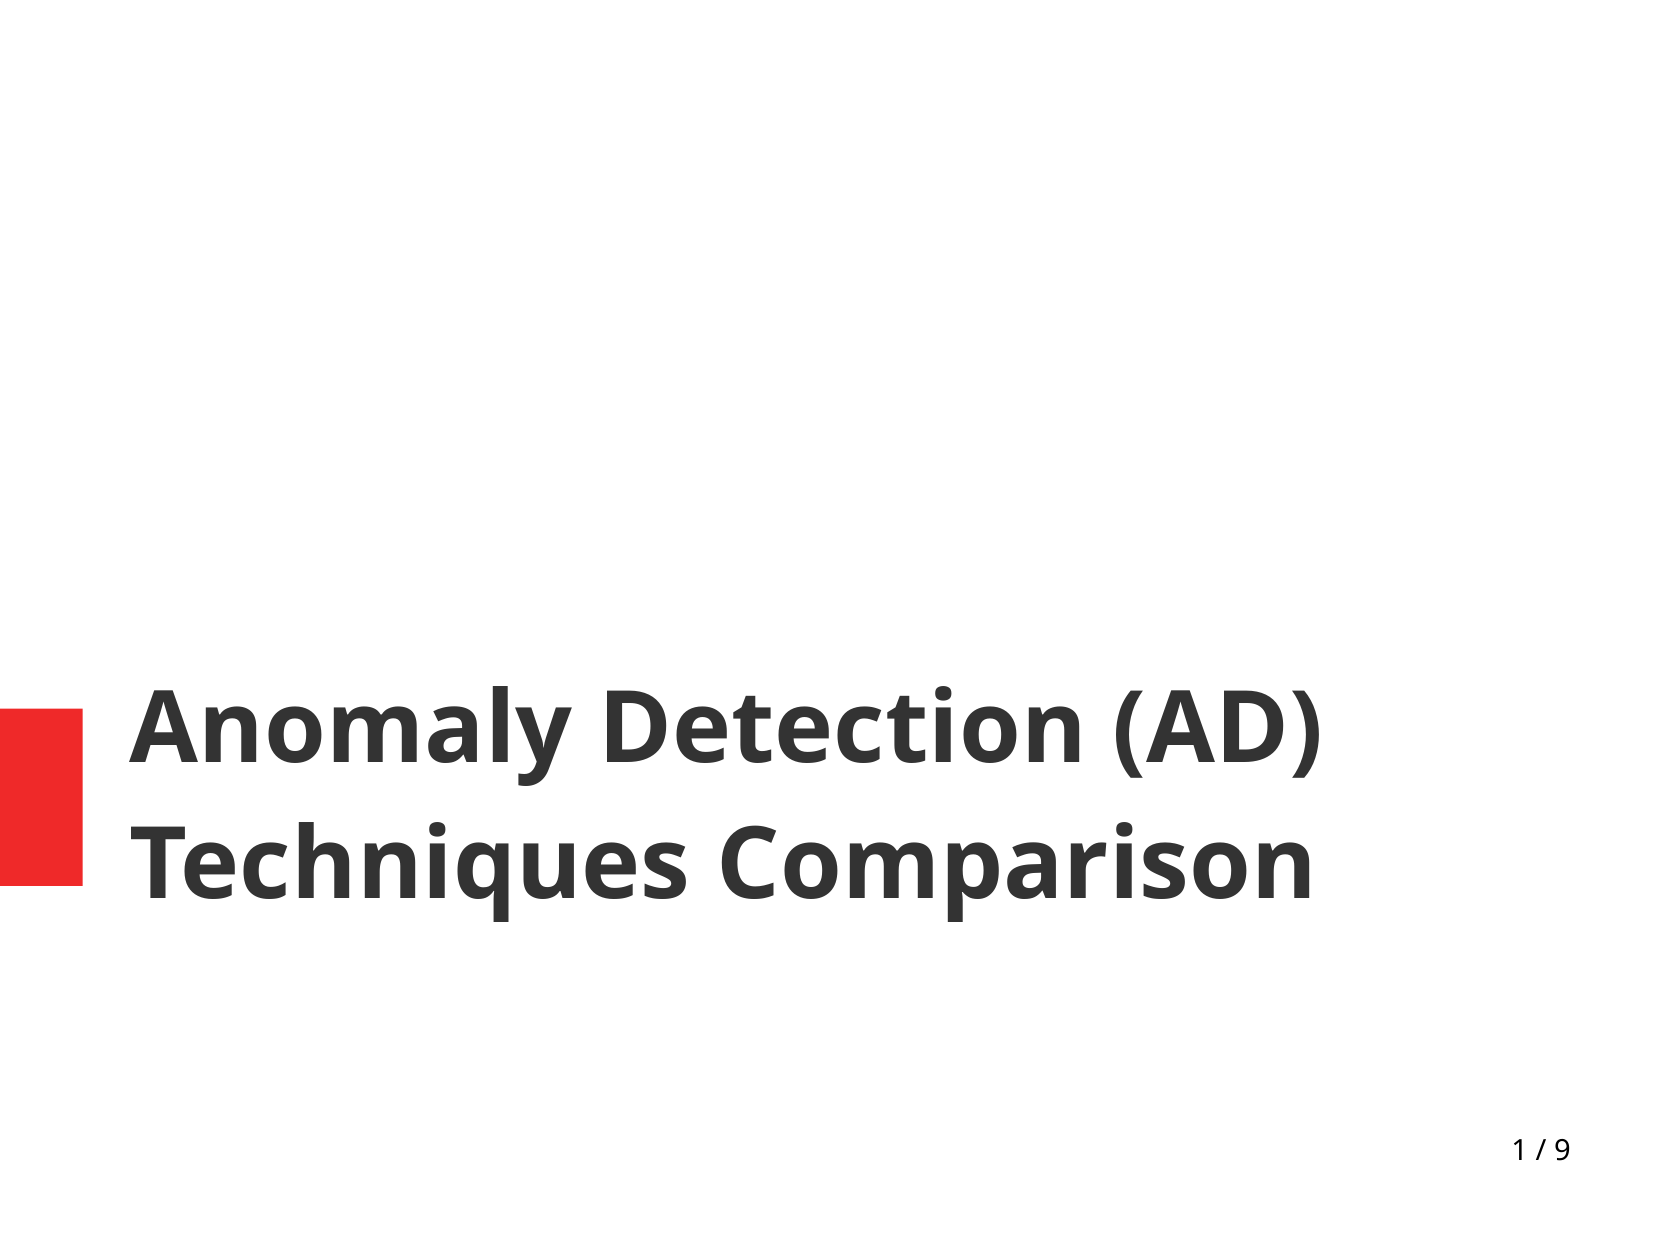

# Anomaly Detection (AD) Techniques Comparison
1